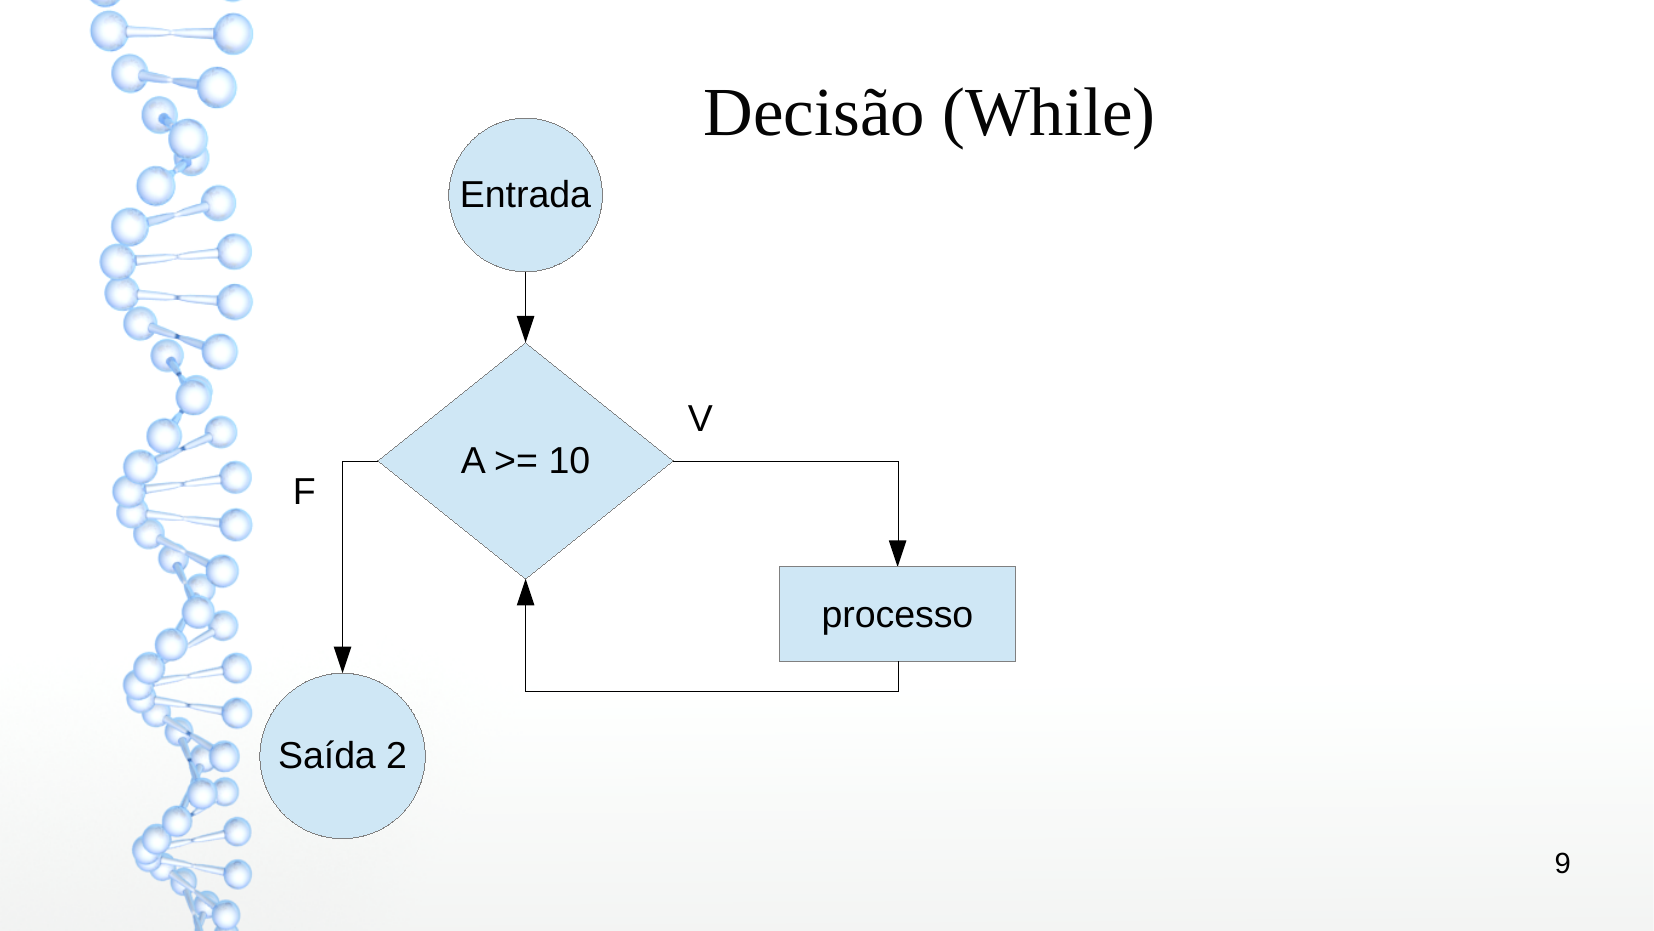

# Decisão (While)
Entrada
A >= 10
V
F
processo
Saída 2
9